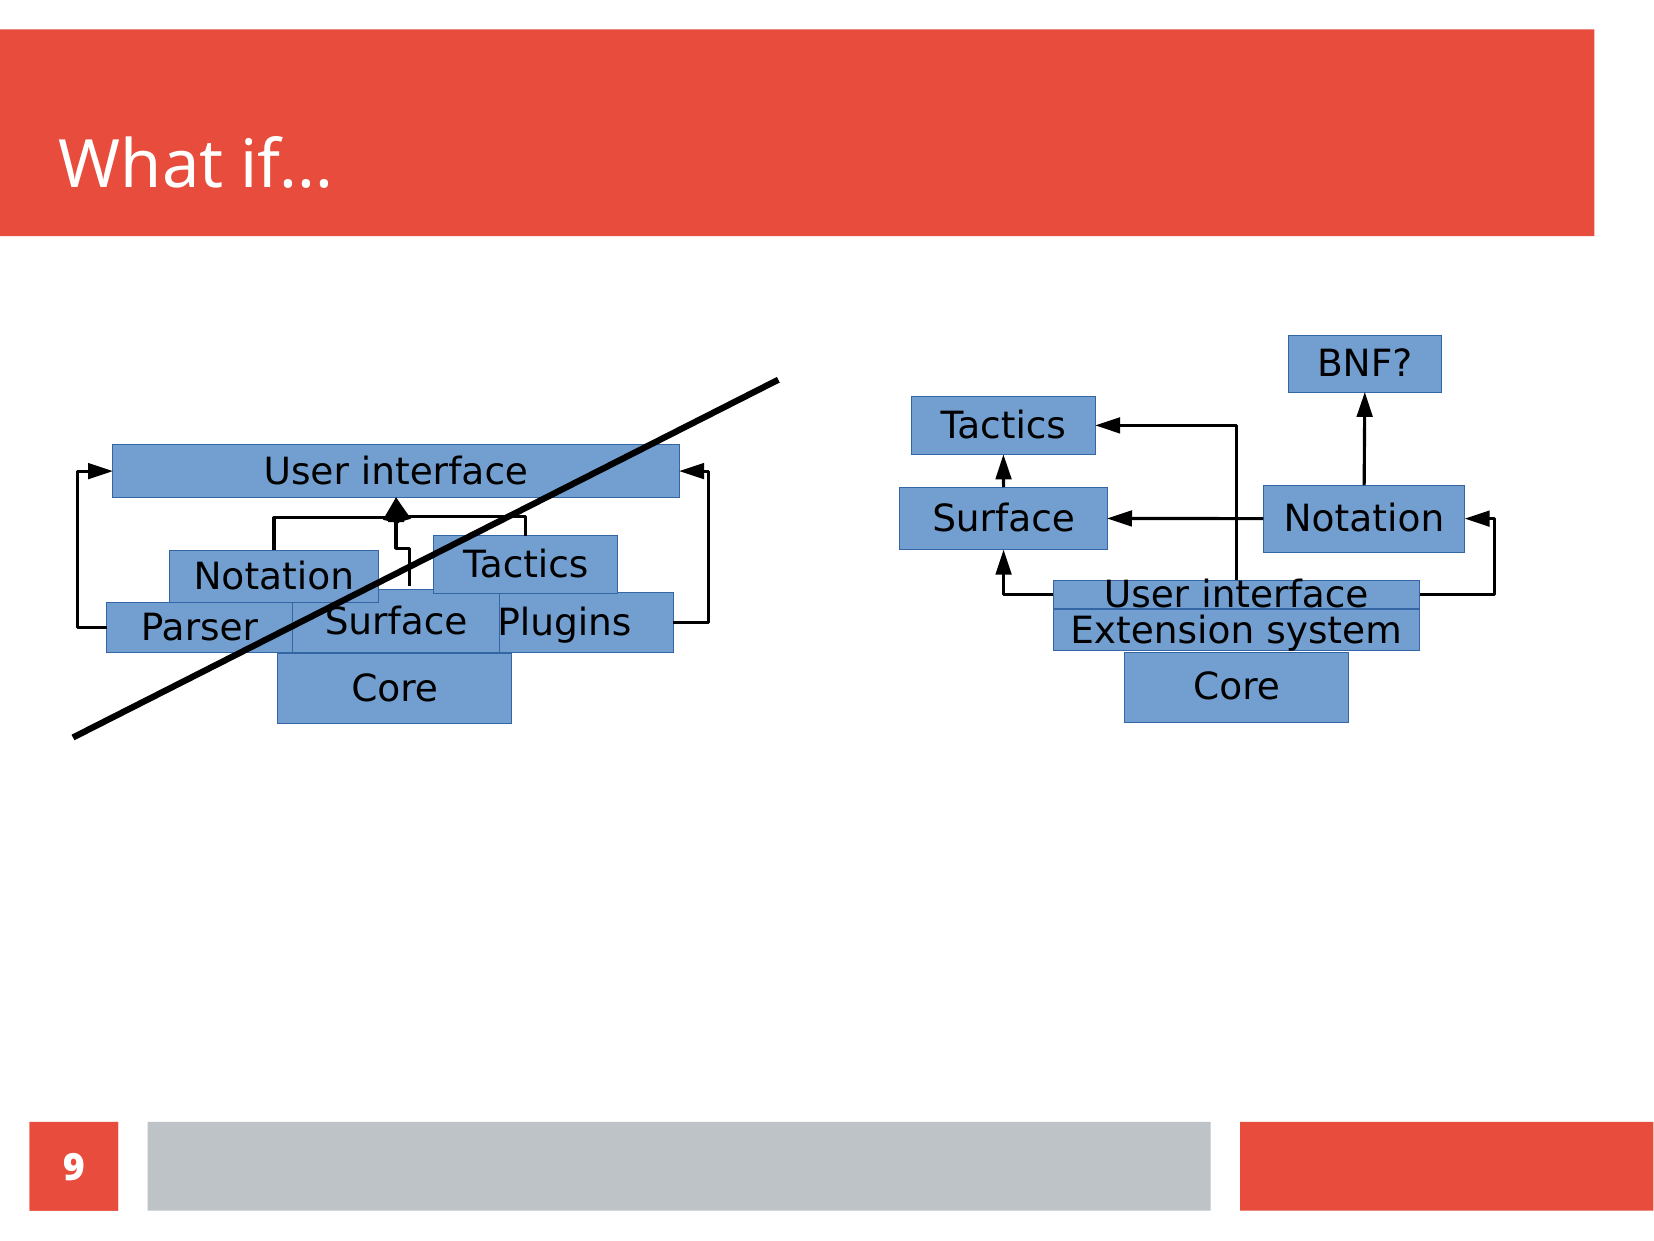

# What if...
BNF?
Tactics
User interface
Notation
Surface
Tactics
Notation
User interface
Surface
Plugins
Parser
Extension system
Core
Core
9